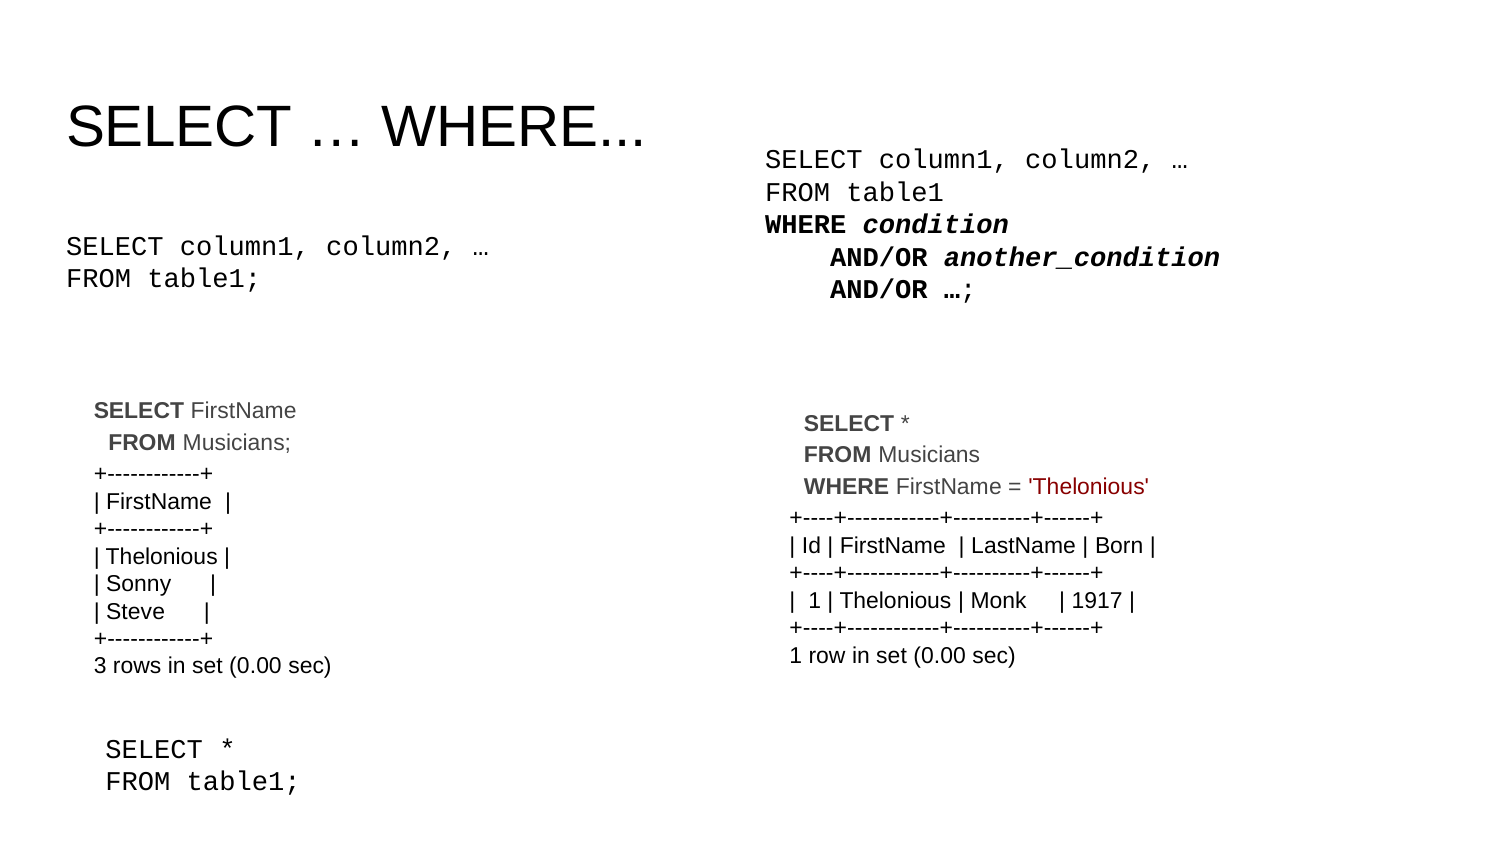

# SELECT … WHERE... SELECT column1, column2, … FROM table1;
SELECT column1, column2, …
FROM table1
WHERE condition
 AND/OR another_condition
 AND/OR …;
SELECT FirstName
FROM Musicians;
+------------+
| FirstName |
+------------+
| Thelonious |
| Sonny |
| Steve |
+------------+
3 rows in set (0.00 sec)
SELECT *
FROM Musicians
WHERE FirstName = 'Thelonious'
+----+------------+----------+------+
| Id | FirstName | LastName | Born |
+----+------------+----------+------+
| 1 | Thelonious | Monk | 1917 |
+----+------------+----------+------+
1 row in set (0.00 sec)
SELECT *
FROM table1;